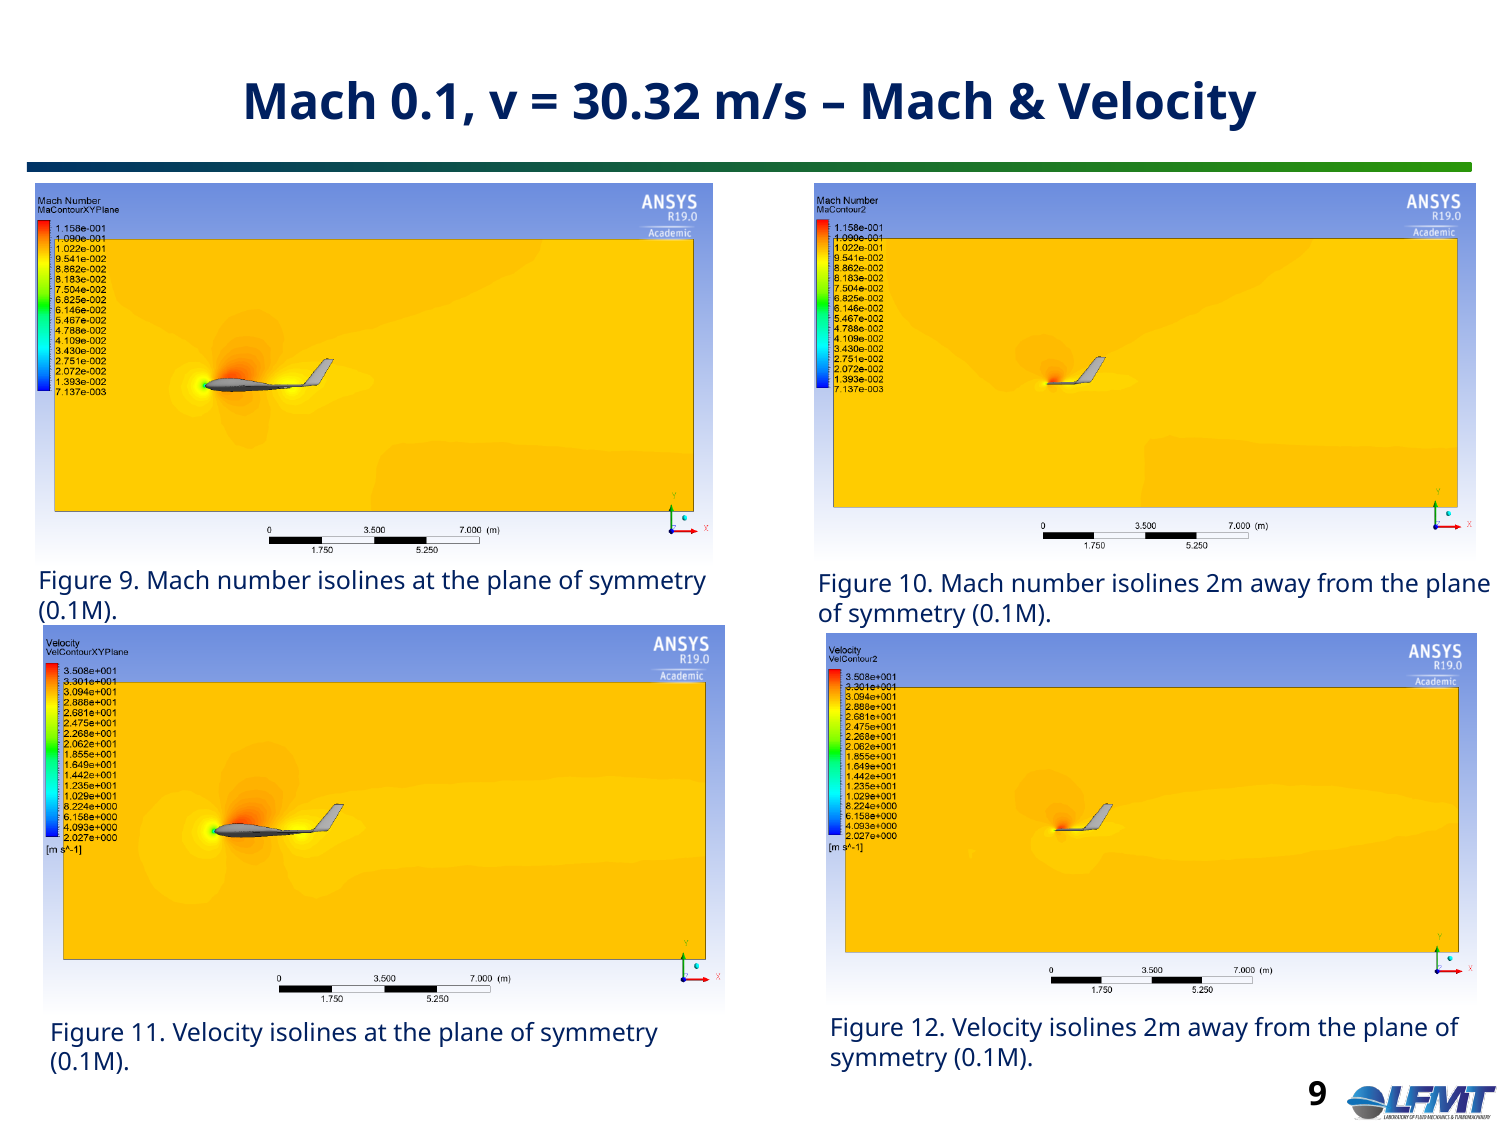

# Mach 0.1, v = 30.32 m/s – Mach & Velocity
Figure 9. Mach number isolines at the plane of symmetry (0.1M).
Figure 10. Mach number isolines 2m away from the plane of symmetry (0.1M).
Figure 12. Velocity isolines 2m away from the plane of symmetry (0.1M).
Figure 11. Velocity isolines at the plane of symmetry (0.1M).